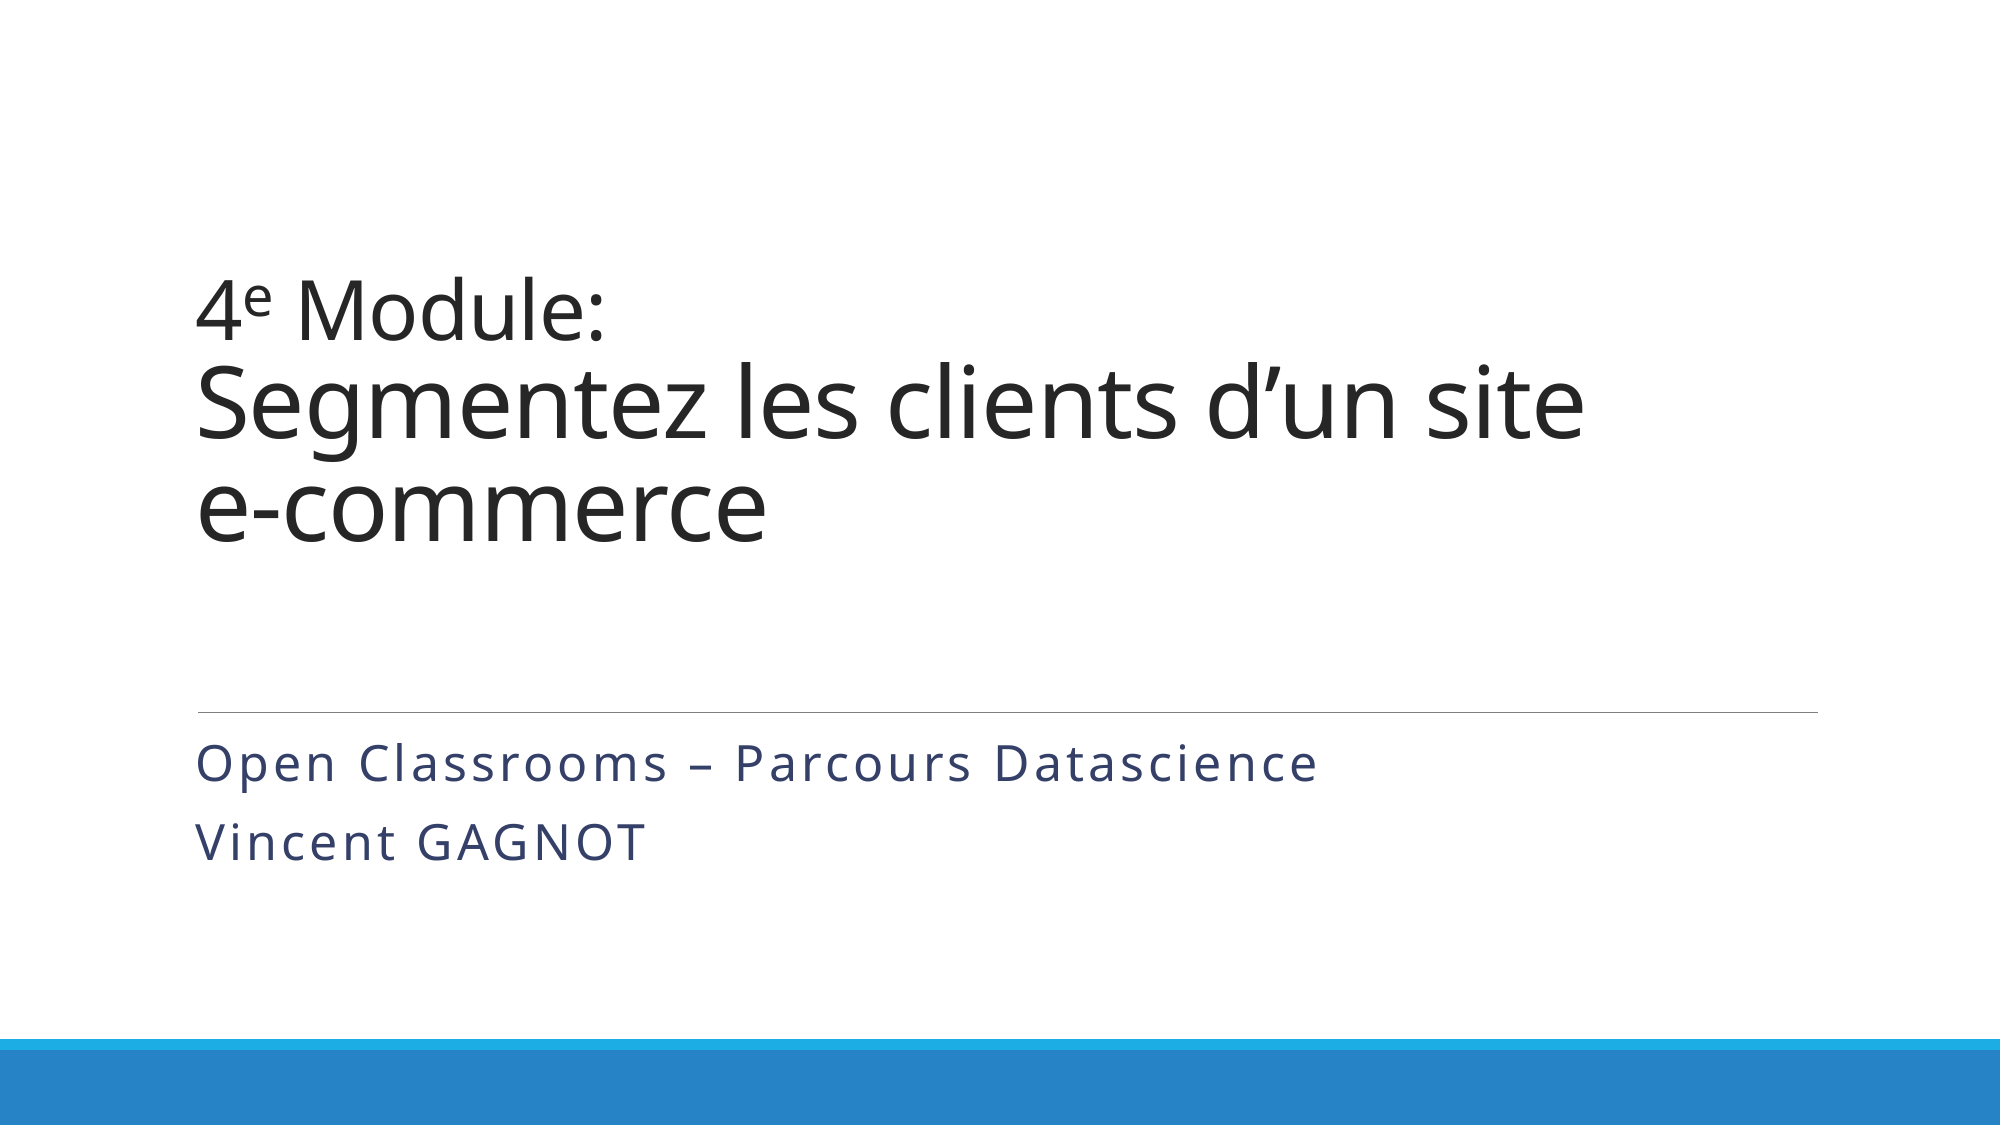

# 4e Module: Segmentez les clients d’un site e-commerce
Open Classrooms – Parcours Datascience
Vincent GAGNOT